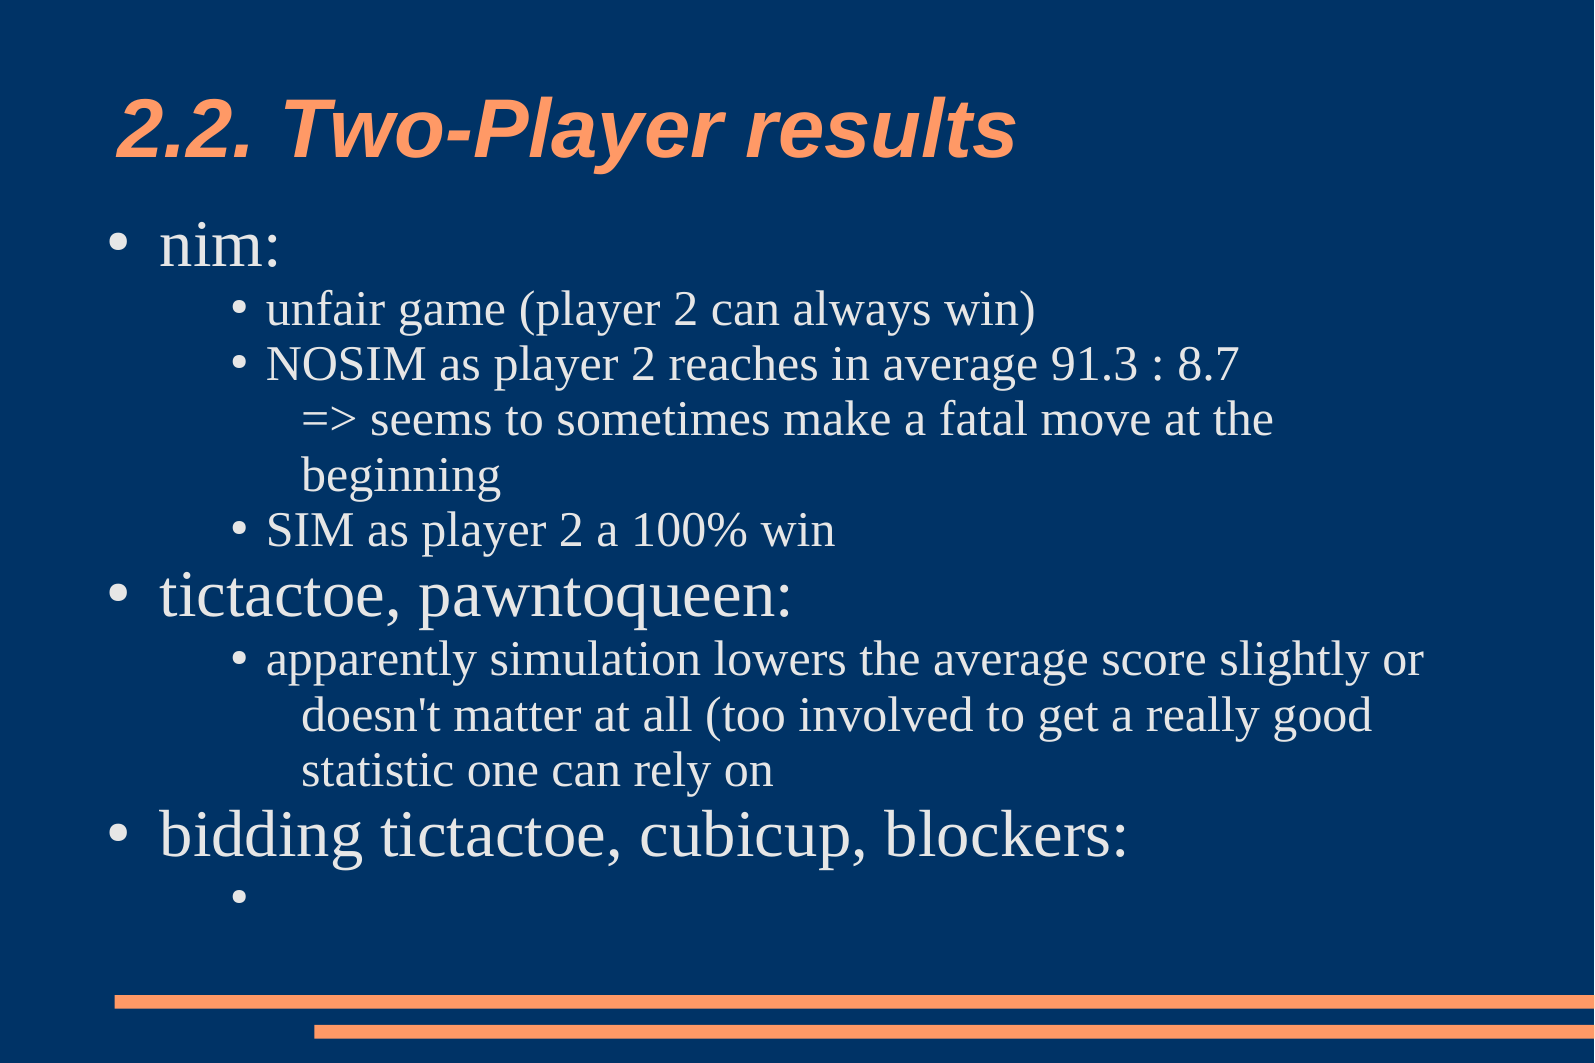

# 2.2. Two-Player results
nim:
unfair game (player 2 can always win)
NOSIM as player 2 reaches in average 91.3 : 8.7
=> seems to sometimes make a fatal move at the beginning
SIM as player 2 a 100% win
tictactoe, pawntoqueen:
apparently simulation lowers the average score slightly or doesn't matter at all (too involved to get a really good statistic one can rely on
bidding tictactoe, cubicup, blockers: